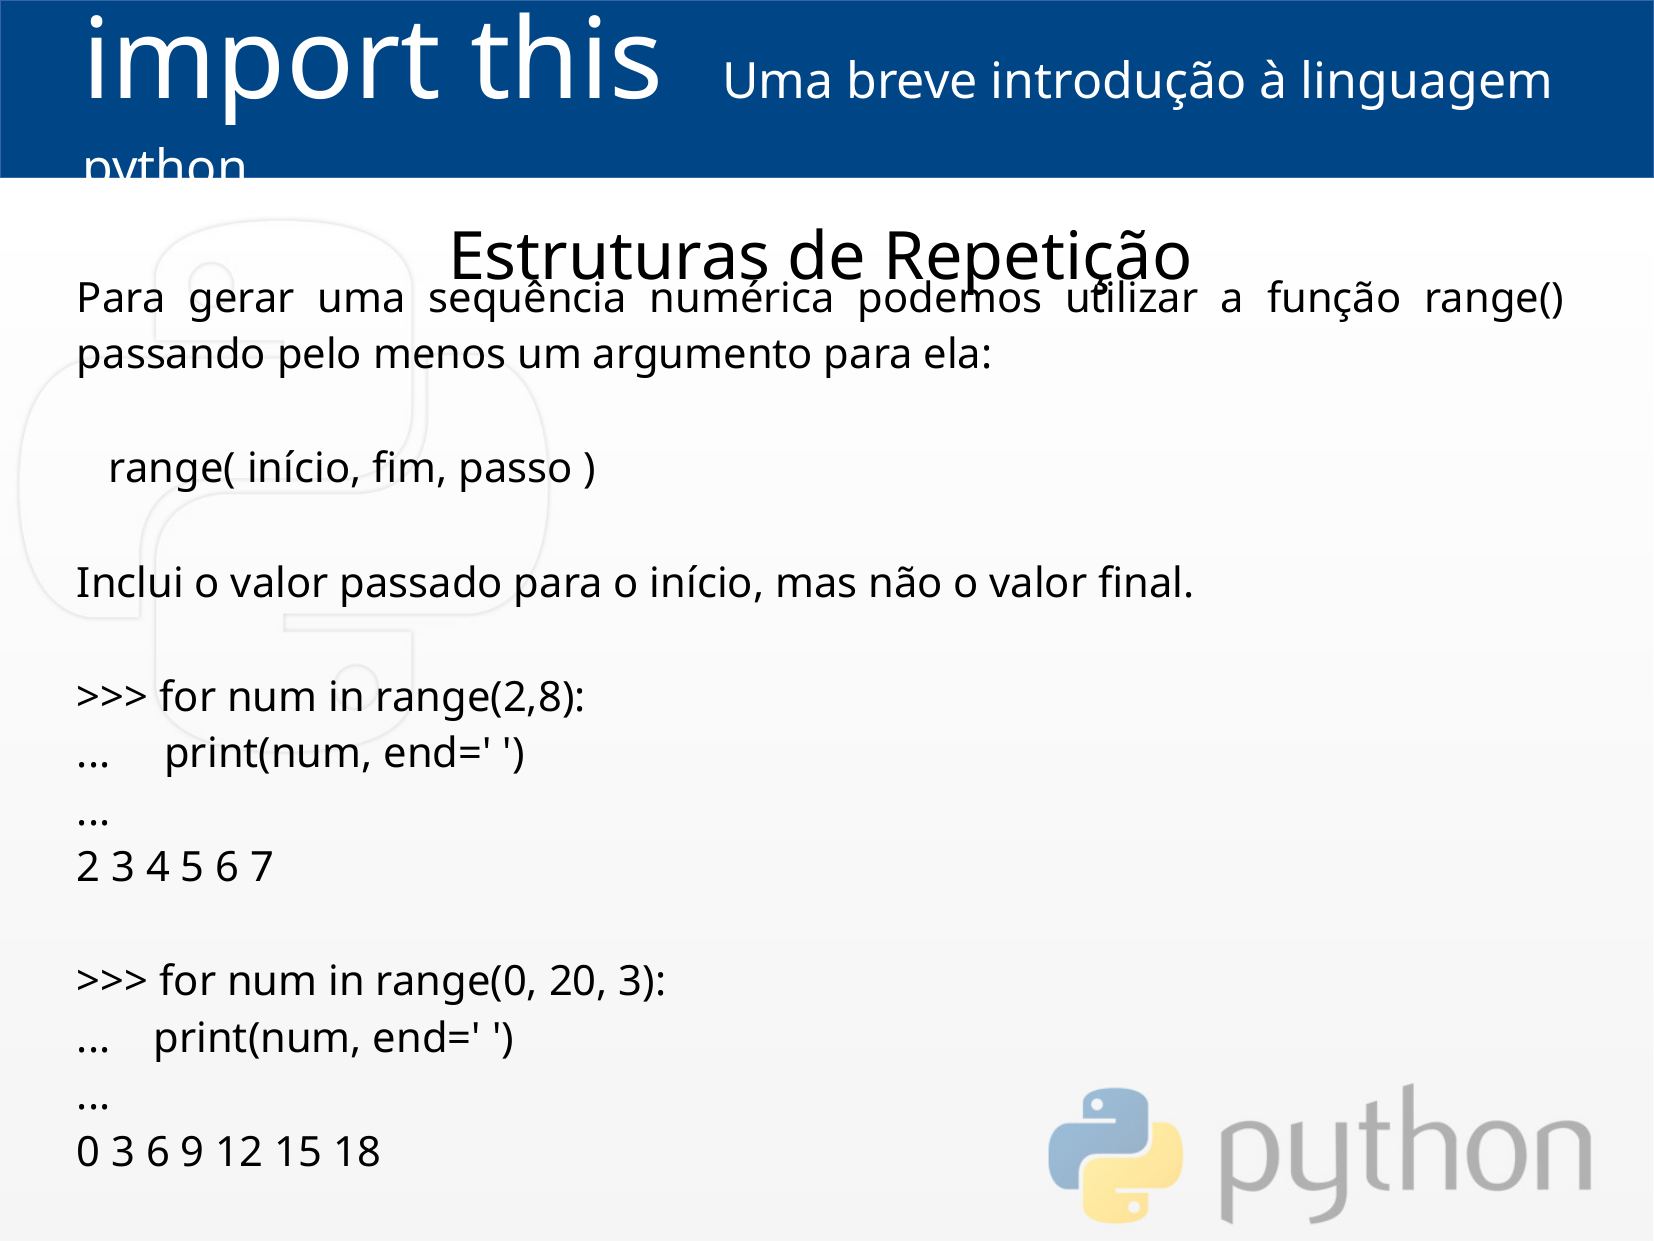

import this Uma breve introdução à linguagem python
Estruturas de Repetição
# Para gerar uma sequência numérica podemos utilizar a função range() passando pelo menos um argumento para ela:
 range( início, fim, passo )
Inclui o valor passado para o início, mas não o valor final.
>>> for num in range(2,8):
... print(num, end=' ')
...
2 3 4 5 6 7
>>> for num in range(0, 20, 3):
... print(num, end=' ')
...
0 3 6 9 12 15 18